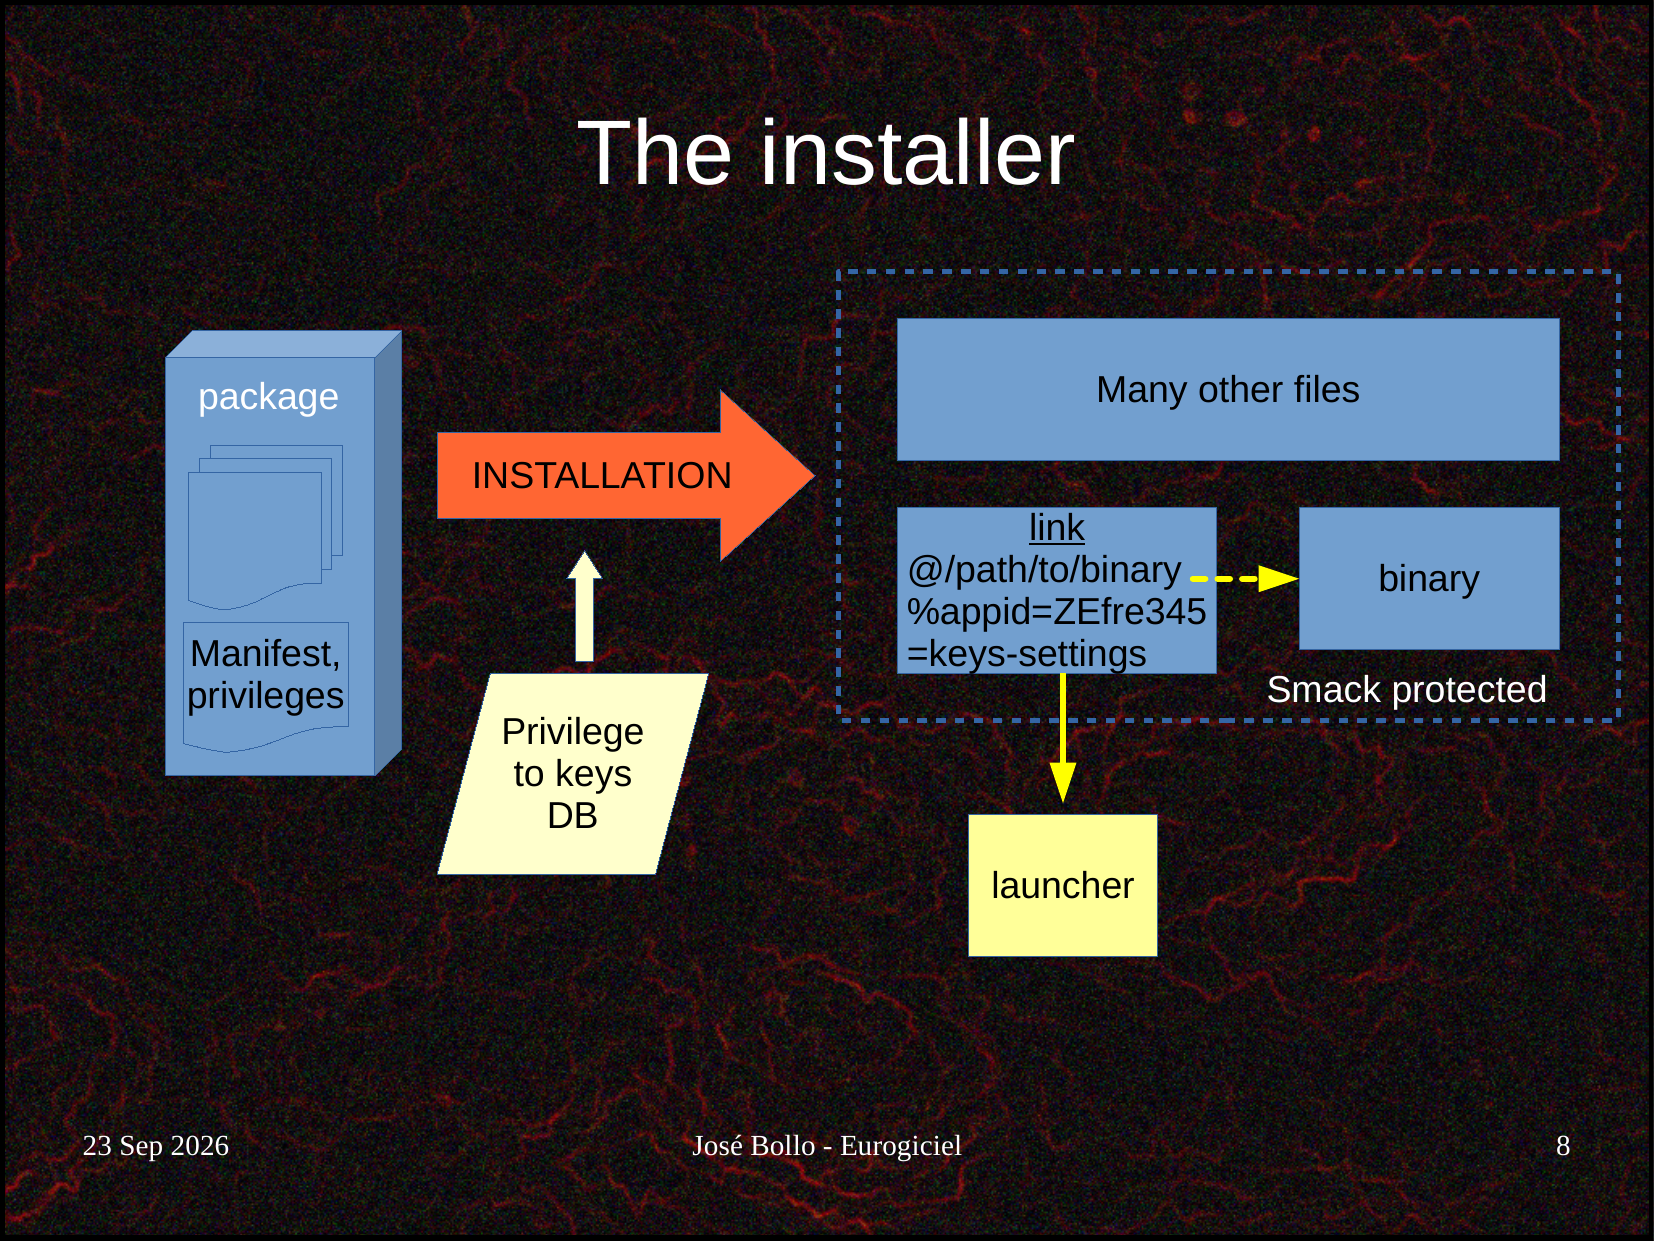

# The installer
Many other files
package
INSTALLATION
link
@/path/to/binary
%appid=ZEfre345
=keys-settings
binary
Manifest,
privileges
Smack protected
Privilege
to keys
DB
launcher
José Bollo - Eurogiciel
8